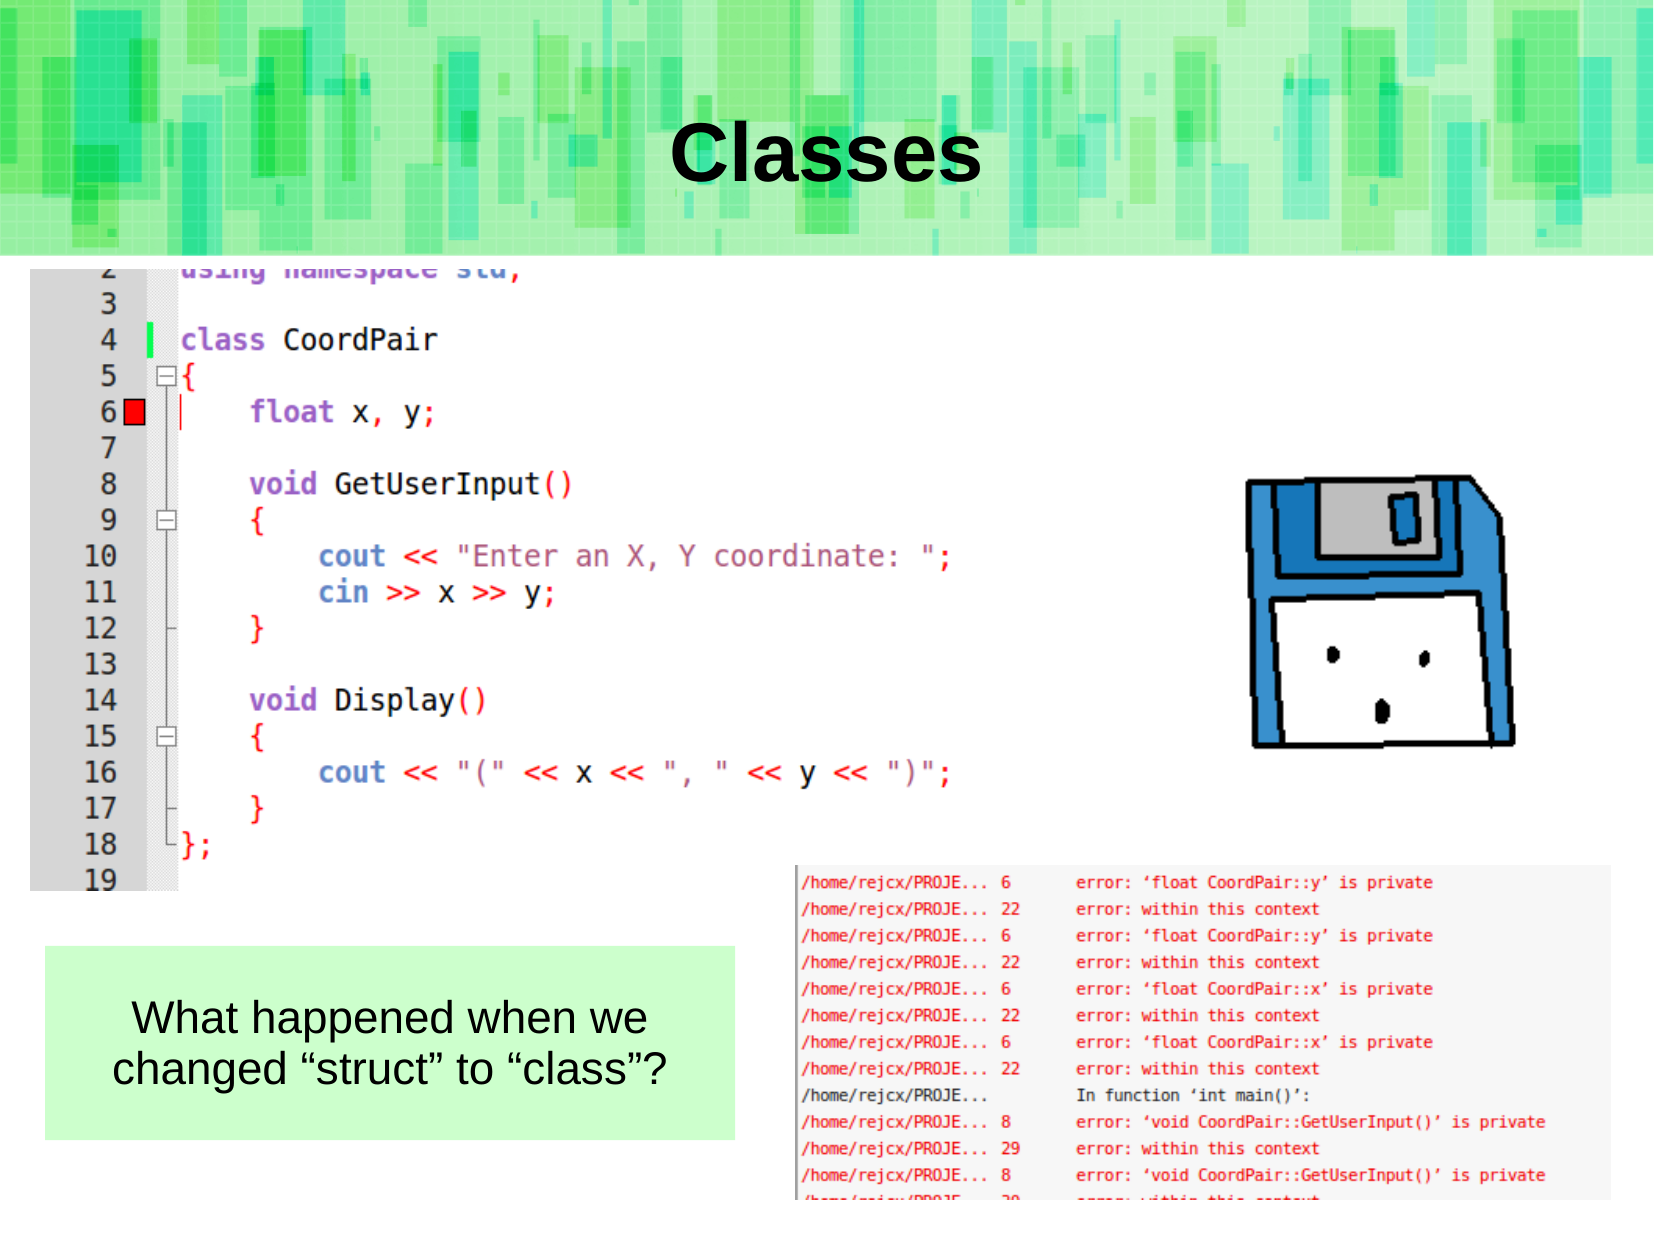

# Classes
What happened when we changed “struct” to “class”?